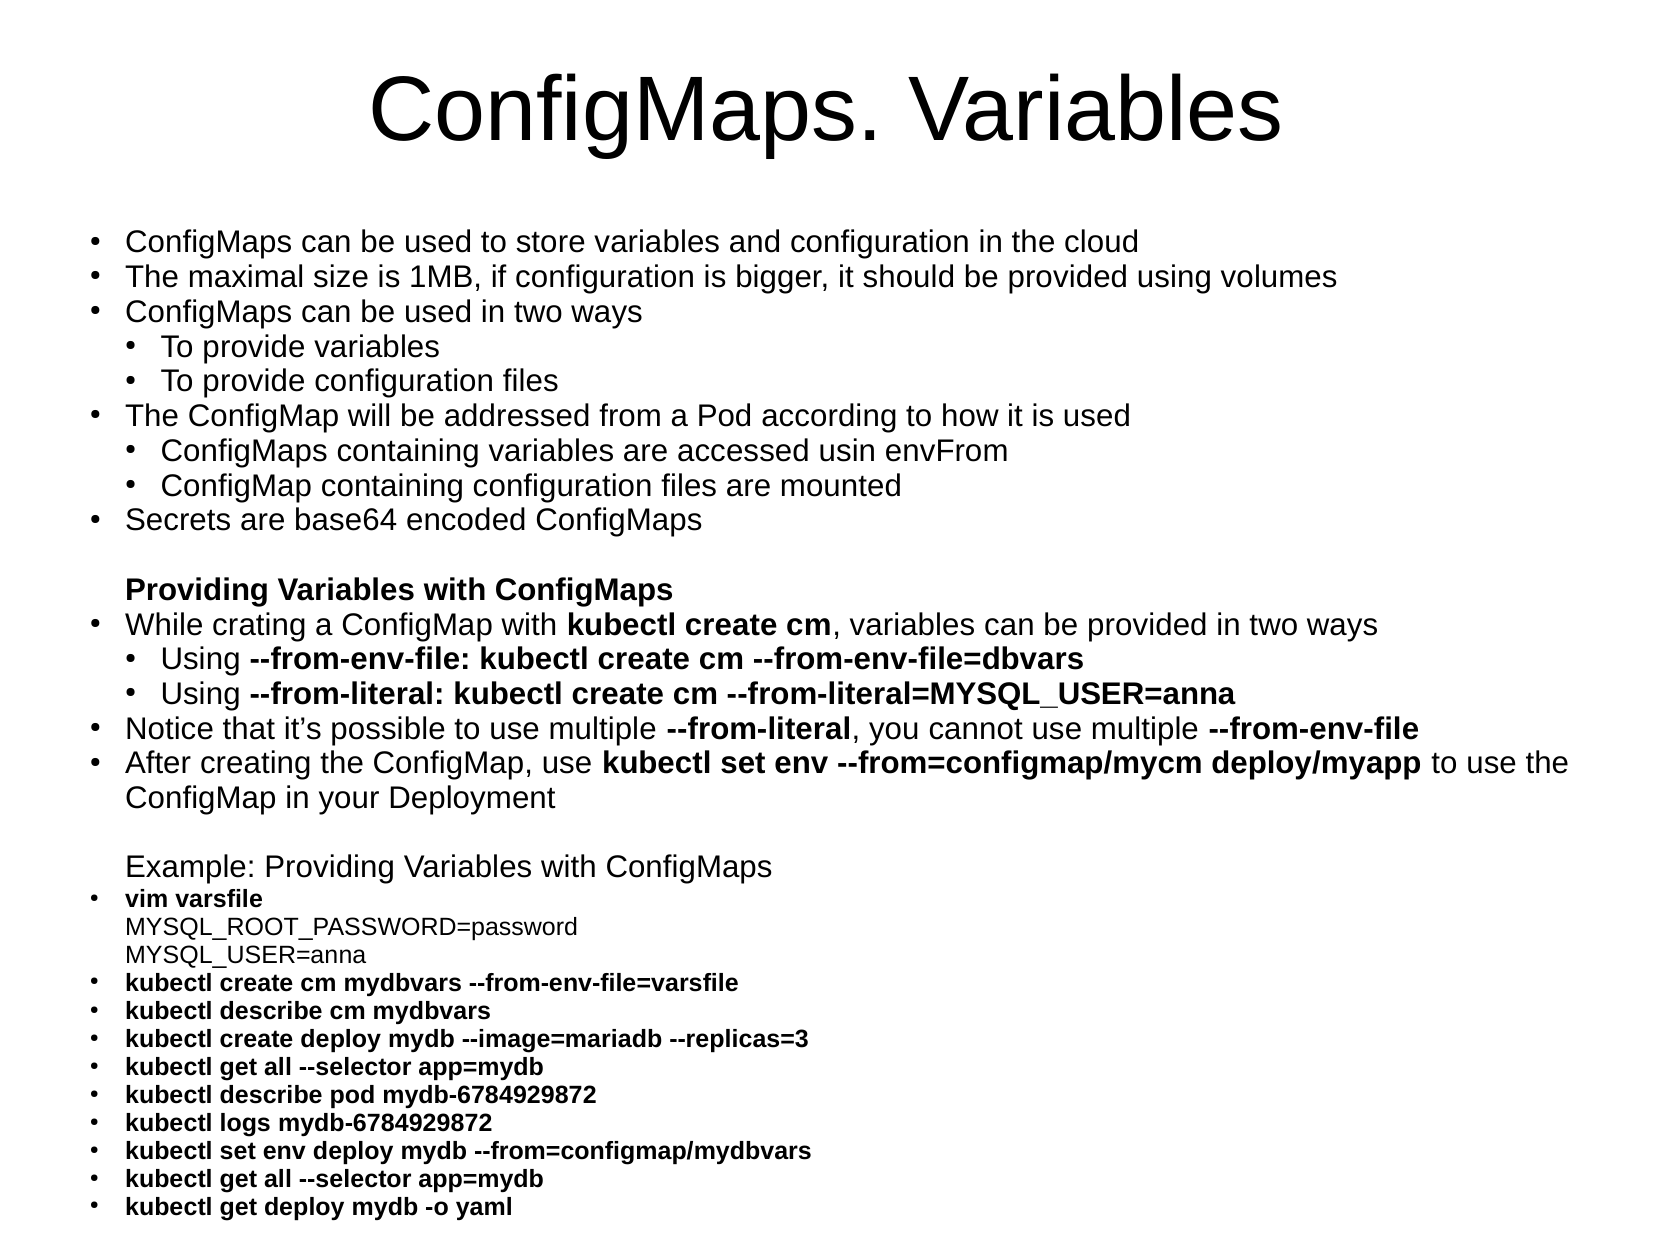

# ConfigMaps. Variables
ConfigMaps can be used to store variables and configuration in the cloud
The maximal size is 1MB, if configuration is bigger, it should be provided using volumes
ConfigMaps can be used in two ways
To provide variables
To provide configuration files
The ConfigMap will be addressed from a Pod according to how it is used
ConfigMaps containing variables are accessed usin envFrom
ConfigMap containing configuration files are mounted
Secrets are base64 encoded ConfigMaps
Providing Variables with ConfigMaps
While crating a ConfigMap with kubectl create cm, variables can be provided in two ways
Using --from-env-file: kubectl create cm --from-env-file=dbvars
Using --from-literal: kubectl create cm --from-literal=MYSQL_USER=anna
Notice that it’s possible to use multiple --from-literal, you cannot use multiple --from-env-file
After creating the ConfigMap, use kubectl set env --from=configmap/mycm deploy/myapp to use the ConfigMap in your Deployment
Example: Providing Variables with ConfigMaps
vim varsfile
MYSQL_ROOT_PASSWORD=password
MYSQL_USER=anna
kubectl create cm mydbvars --from-env-file=varsfile
kubectl describe cm mydbvars
kubectl create deploy mydb --image=mariadb --replicas=3
kubectl get all --selector app=mydb
kubectl describe pod mydb-6784929872
kubectl logs mydb-6784929872
kubectl set env deploy mydb --from=configmap/mydbvars
kubectl get all --selector app=mydb
kubectl get deploy mydb -o yaml